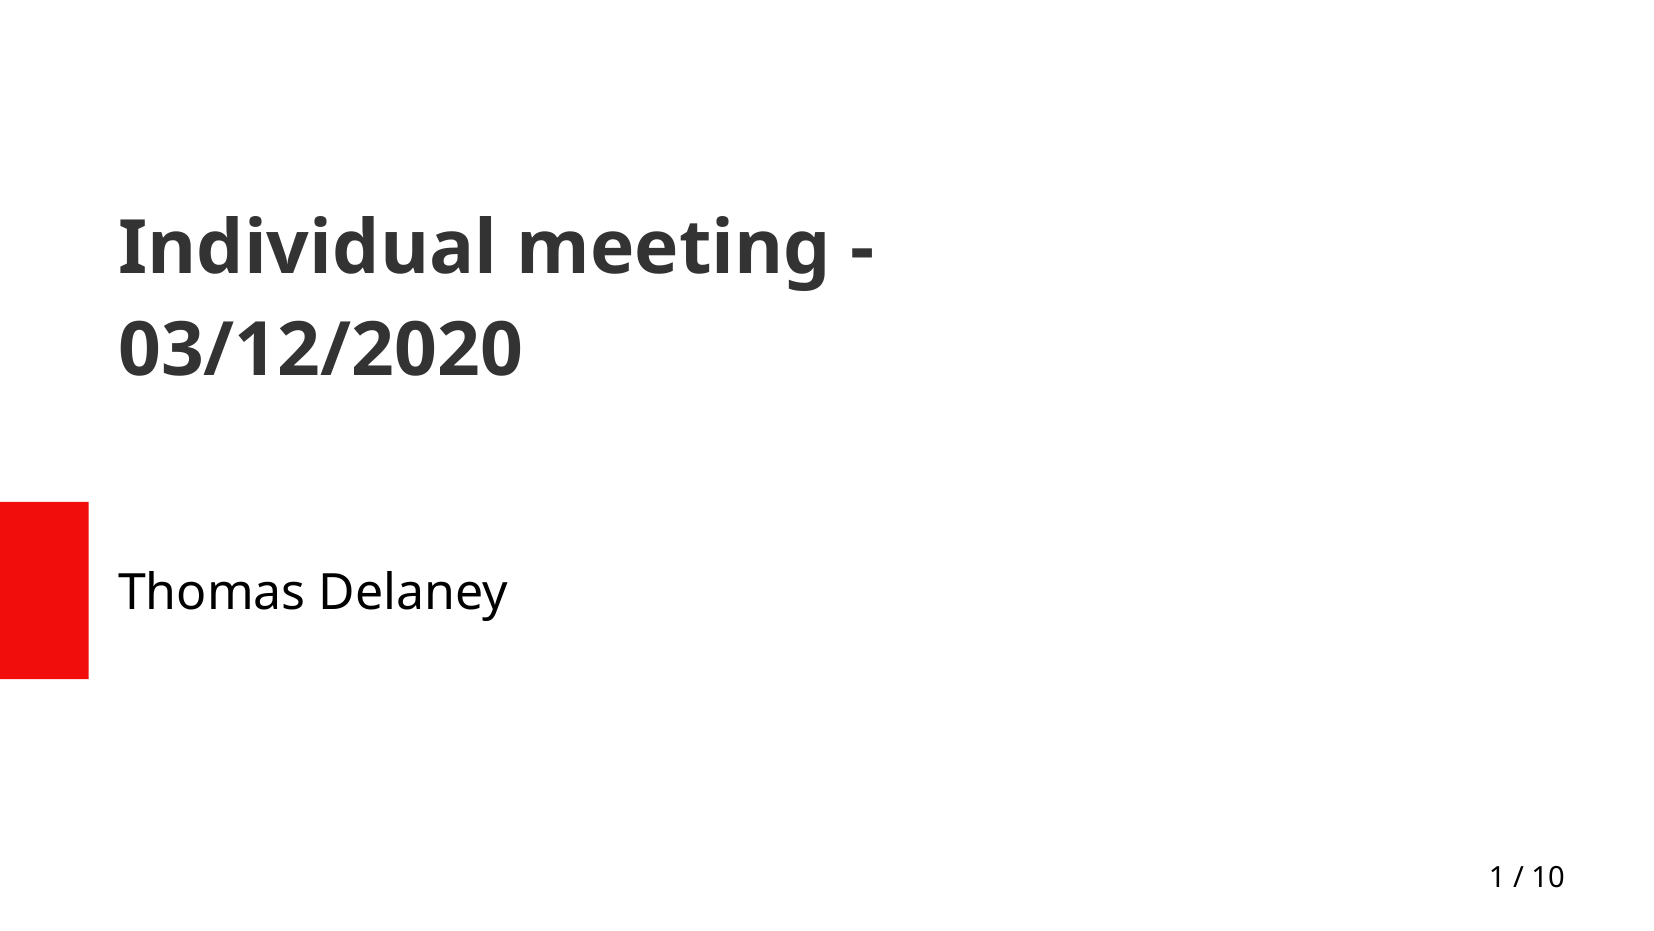

# Individual meeting - 03/12/2020
Thomas Delaney
1